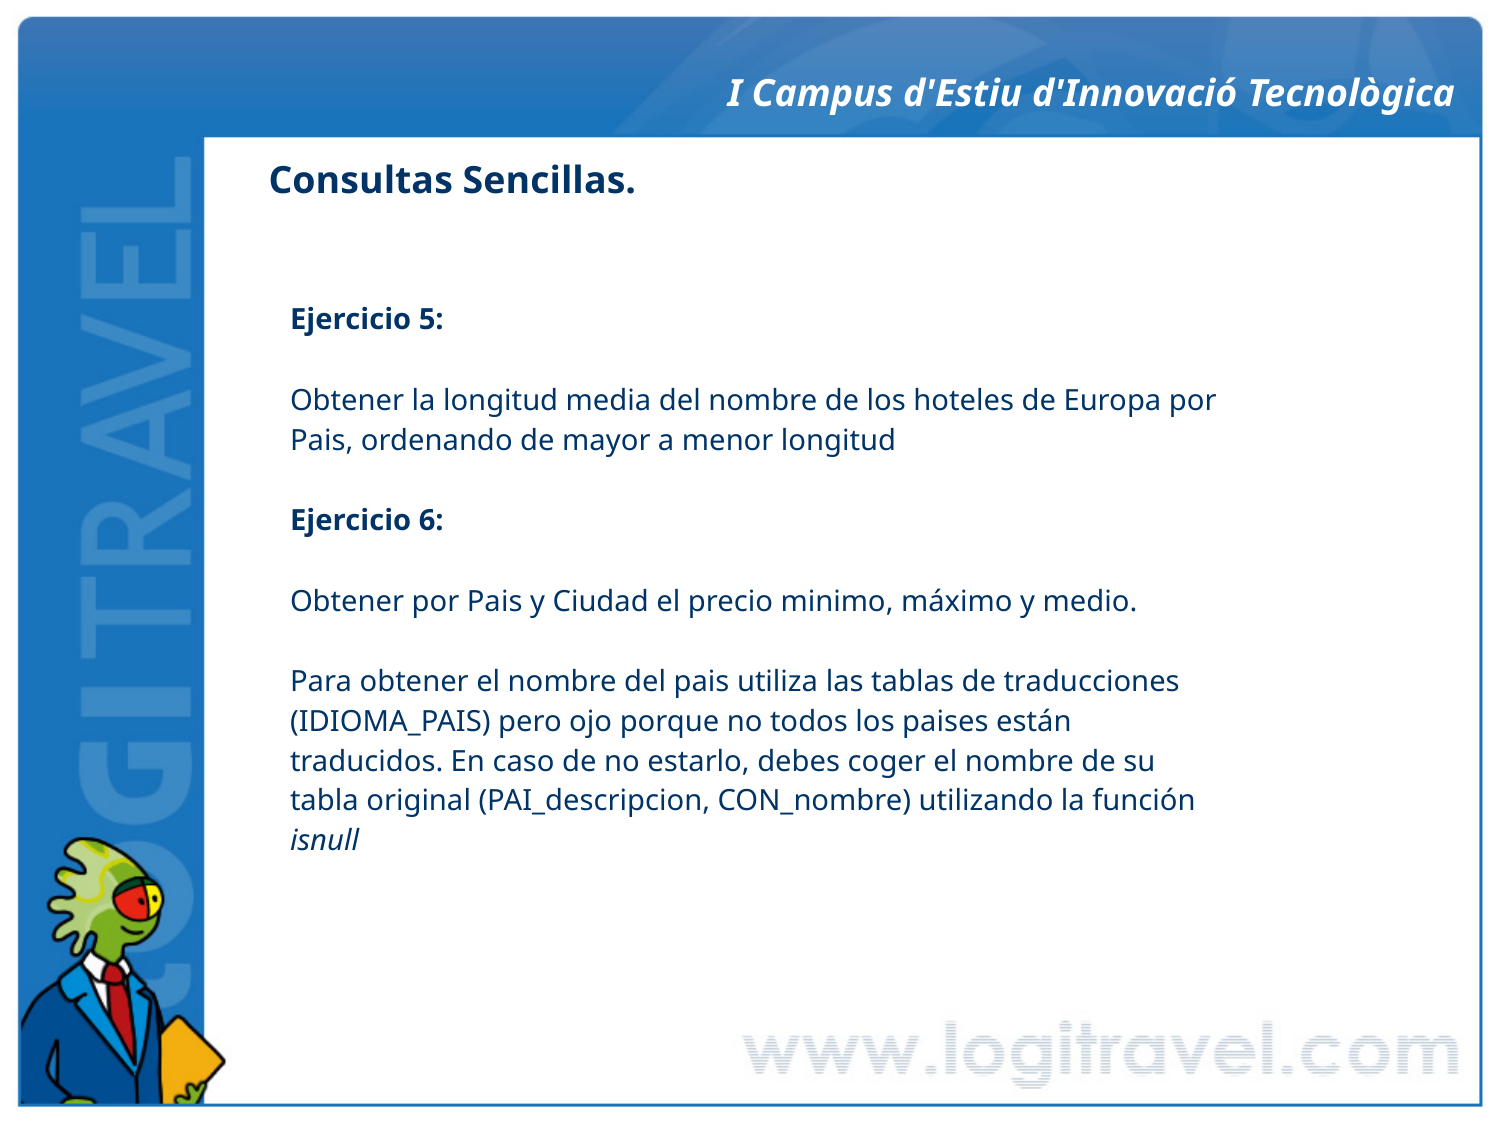

I Campus d'Estiu d'Innovació Tecnològica
Consultas Sencillas.
Ejercicio 5:
Obtener la longitud media del nombre de los hoteles de Europa por Pais, ordenando de mayor a menor longitud
Ejercicio 6:
Obtener por Pais y Ciudad el precio minimo, máximo y medio.
Para obtener el nombre del pais utiliza las tablas de traducciones (IDIOMA_PAIS) pero ojo porque no todos los paises están traducidos. En caso de no estarlo, debes coger el nombre de su tabla original (PAI_descripcion, CON_nombre) utilizando la función isnull